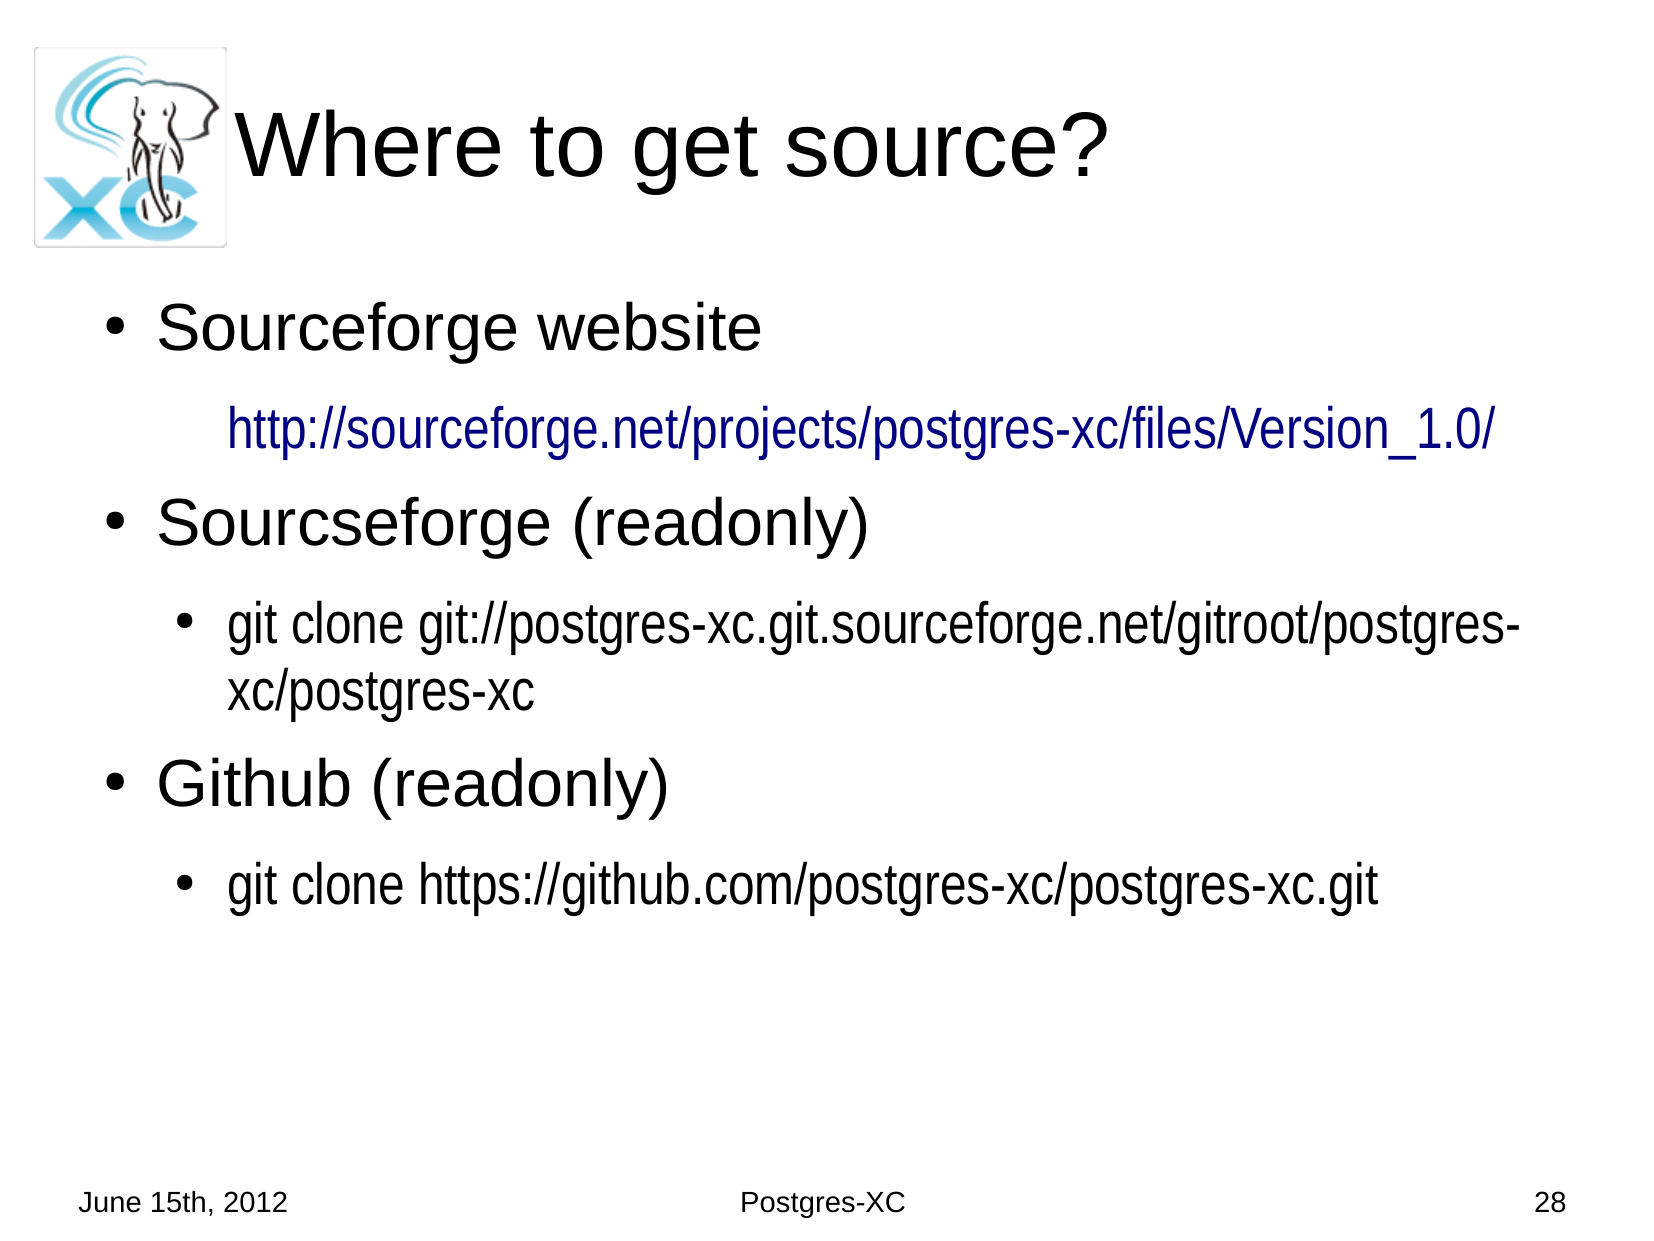

# Where to get source?
Sourceforge website
http://sourceforge.net/projects/postgres-xc/files/Version_1.0/
Sourcseforge (readonly)
git clone git://postgres-xc.git.sourceforge.net/gitroot/postgres-xc/postgres-xc
Github (readonly)
git clone https://github.com/postgres-xc/postgres-xc.git
28